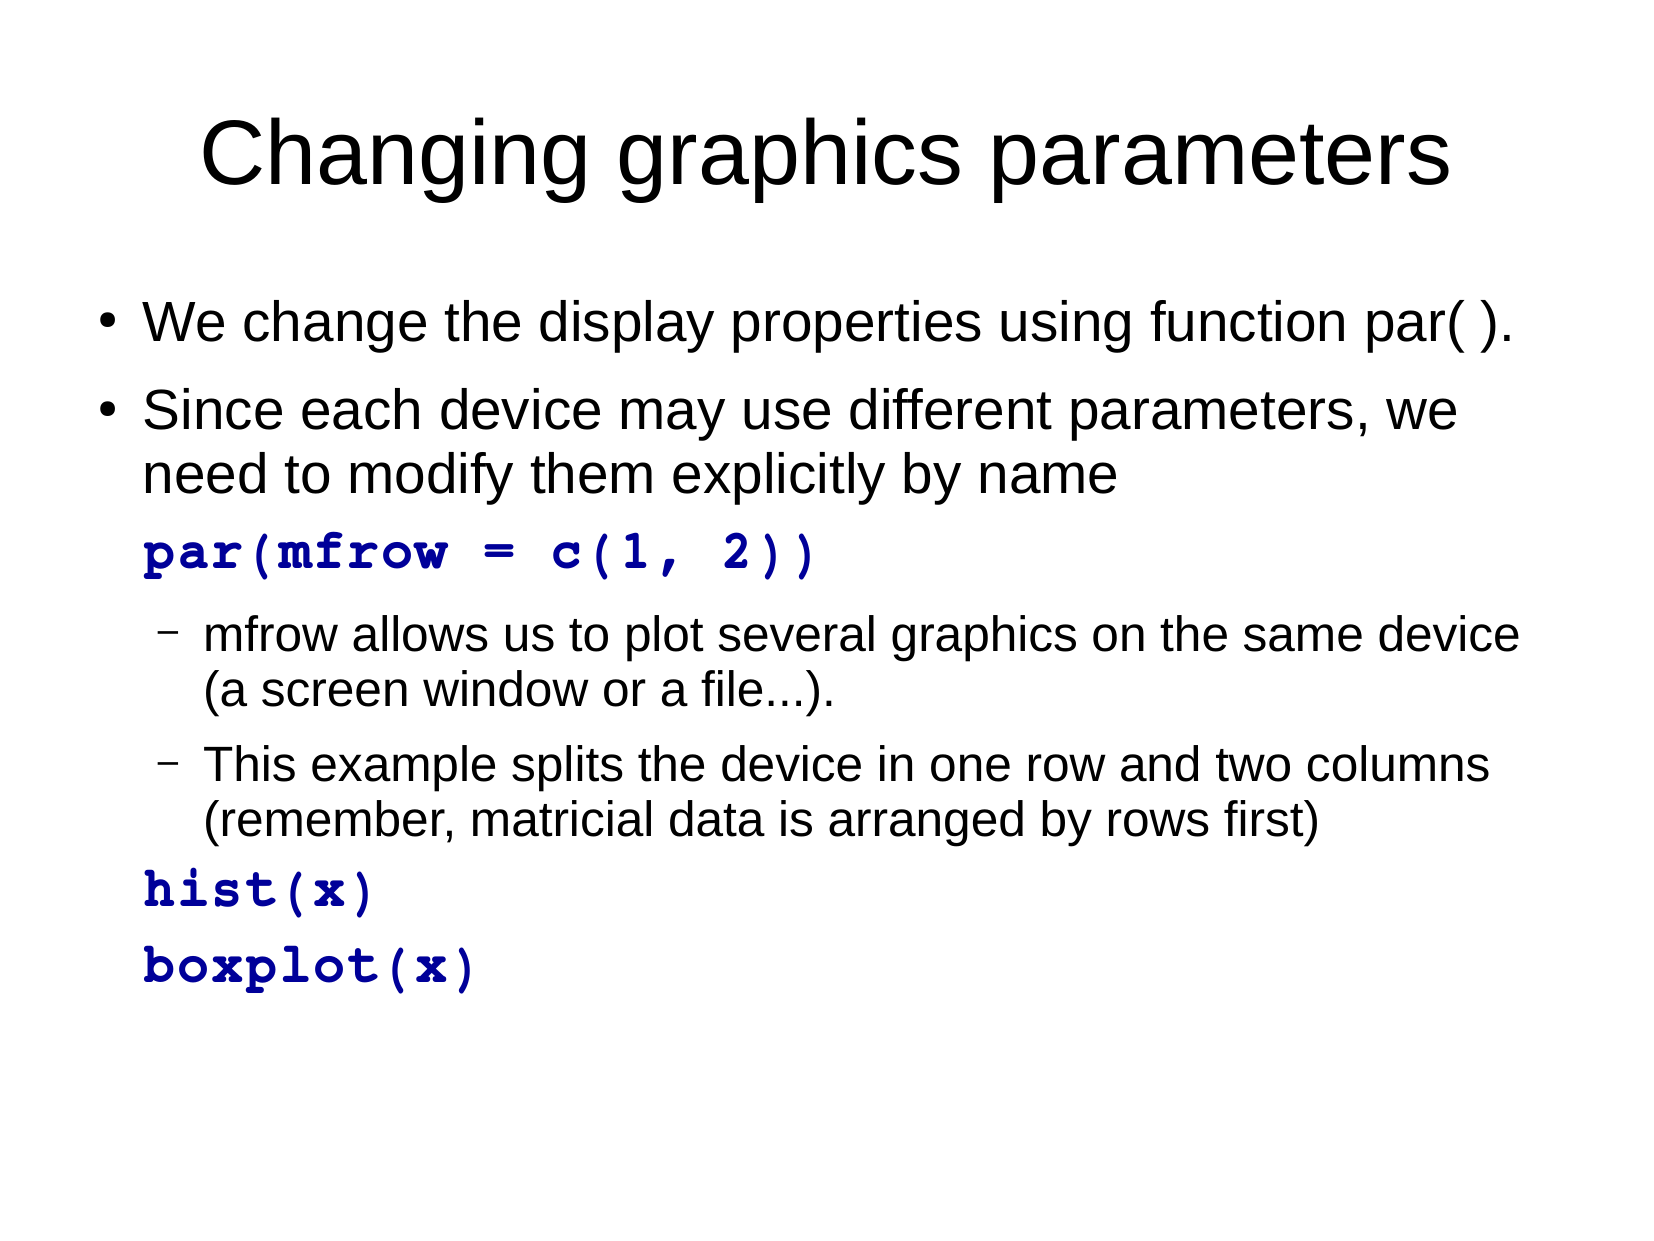

# Changing graphics parameters
We change the display properties using function par( ).
Since each device may use different parameters, we need to modify them explicitly by name
par(mfrow = c(1, 2))
mfrow allows us to plot several graphics on the same device (a screen window or a file...).
This example splits the device in one row and two columns (remember, matricial data is arranged by rows first)
hist(x)
boxplot(x)